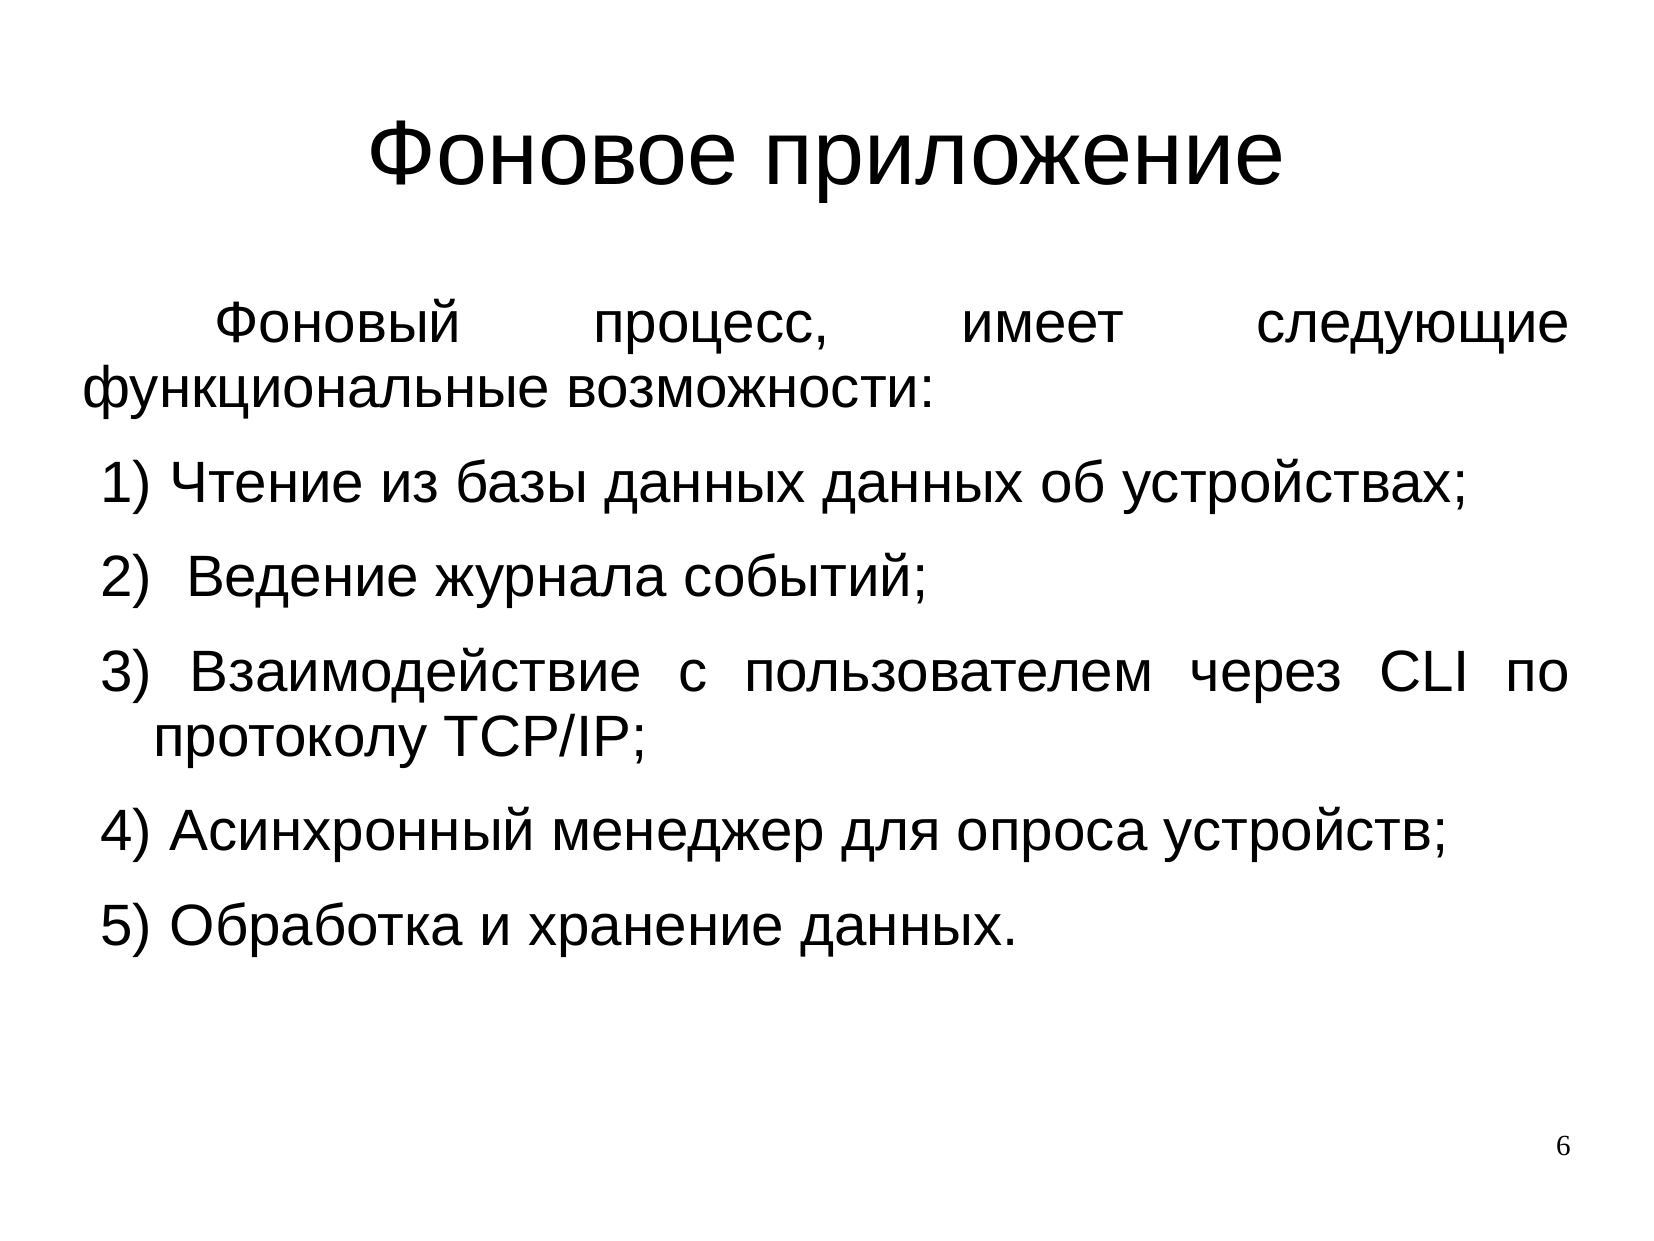

# Фоновое приложение
 Фоновый процесс, имеет следующие функциональные возможности:
 Чтение из базы данных данных об устройствах;
 Ведение журнала событий;
 Взаимодействие с пользователем через CLI по протоколу TCP/IP;
 Асинхронный менеджер для опроса устройств;
 Обработка и хранение данных.
6